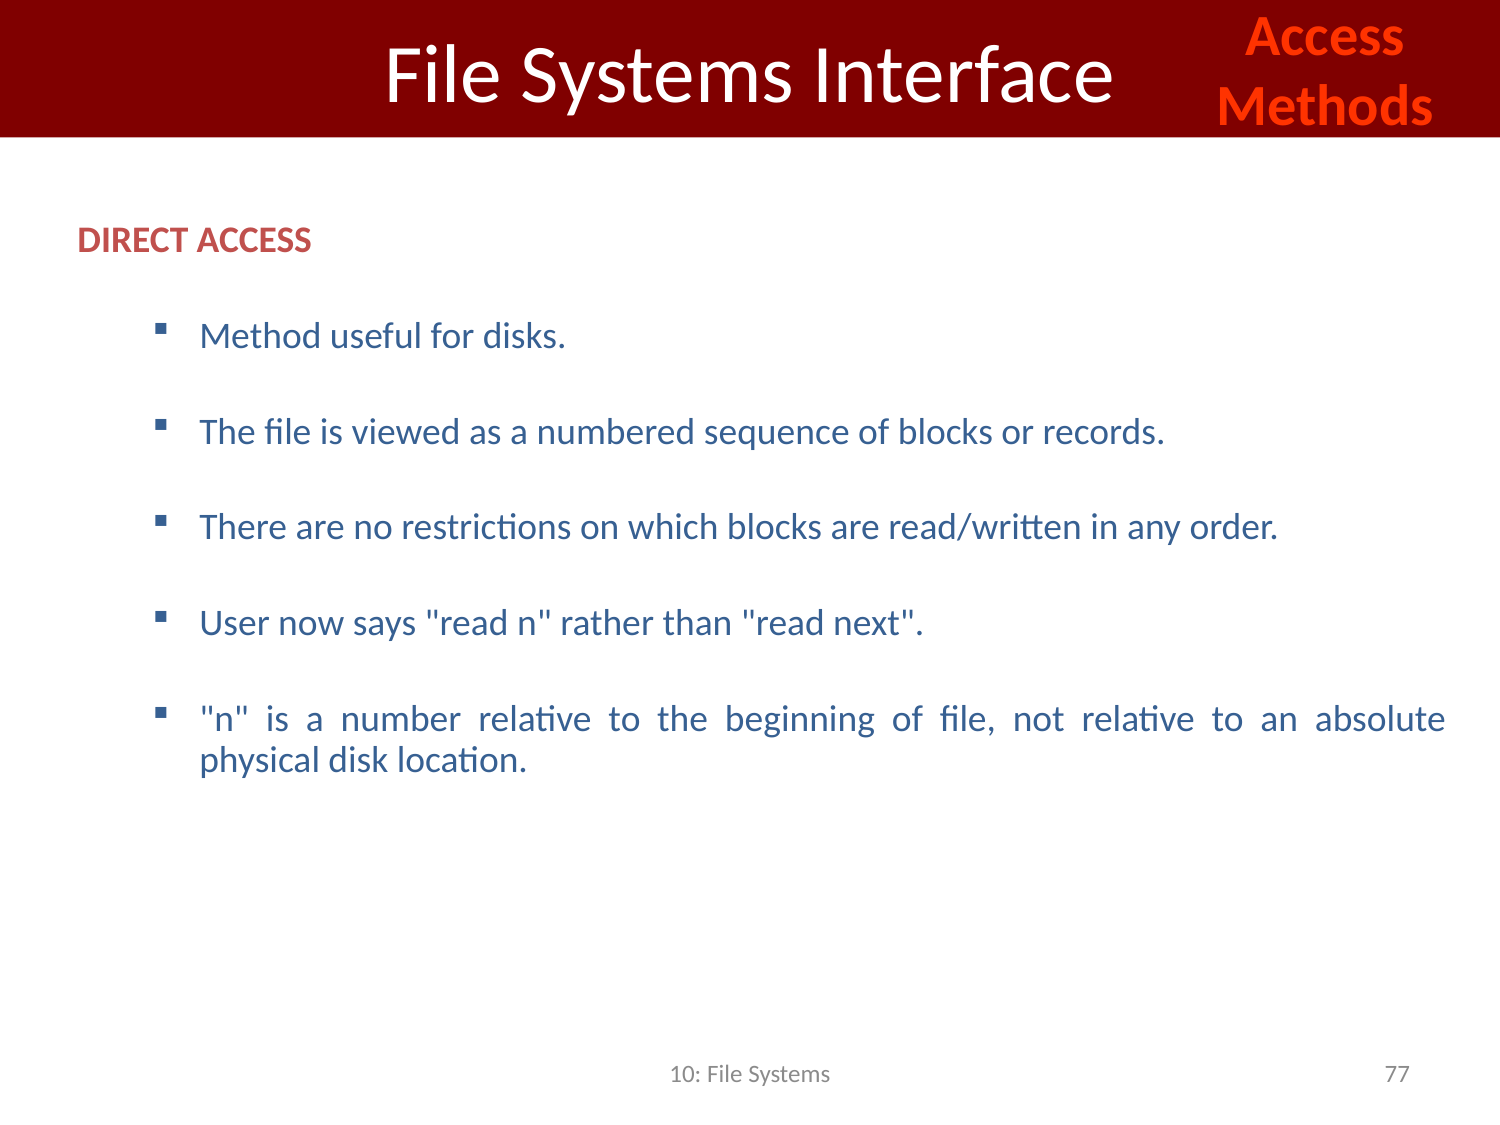

# File Systems Interface
Access
Methods
DIRECT ACCESS
Method useful for disks.
The file is viewed as a numbered sequence of blocks or records.
There are no restrictions on which blocks are read/written in any order.
User now says "read n" rather than "read next".
"n" is a number relative to the beginning of file, not relative to an absolute physical disk location.
10: File Systems
77